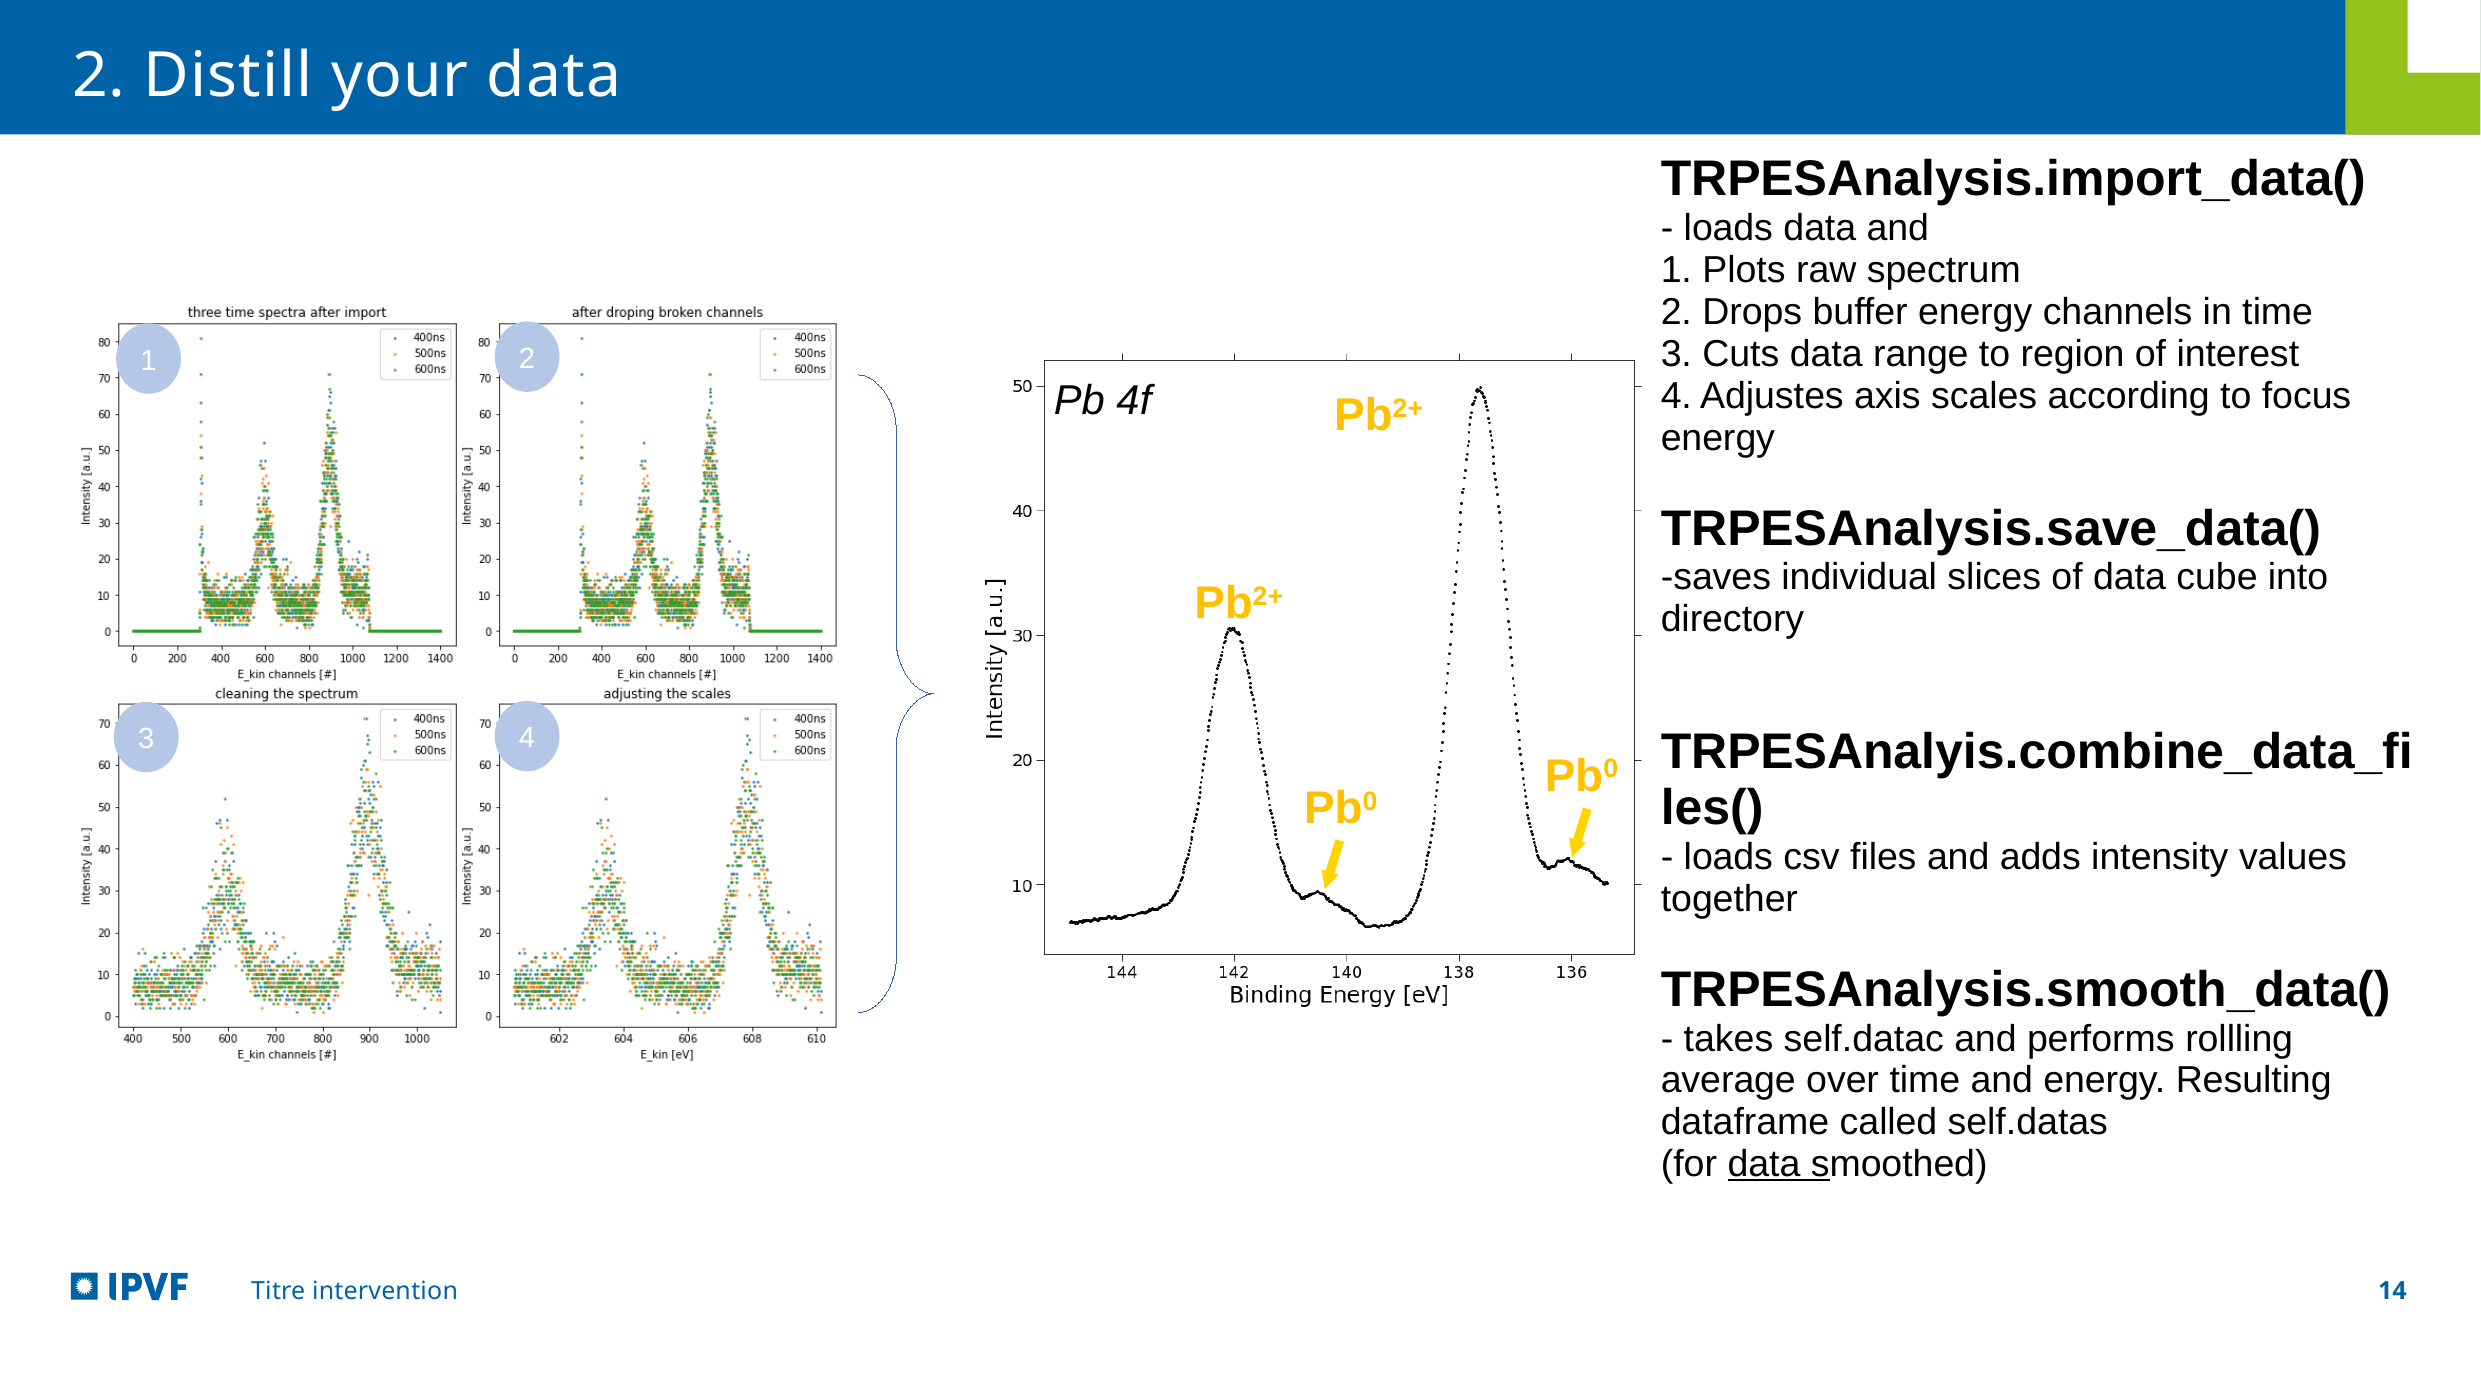

# 2. Distill your data
TRPESAnalysis.import_data()
- loads data and
1. Plots raw spectrum
2. Drops buffer energy channels in time
3. Cuts data range to region of interest
4. Adjustes axis scales according to focus energy
TRPESAnalysis.save_data()
-saves individual slices of data cube into directory
TRPESAnalyis.combine_data_files()
- loads csv files and adds intensity values together
TRPESAnalysis.smooth_data()
- takes self.datac and performs rollling average over time and energy. Resulting dataframe called self.datas
(for data smoothed)
2
1
4
3
Pb2+
Pb2+
Pb0
Pb0
Pb 4f
14